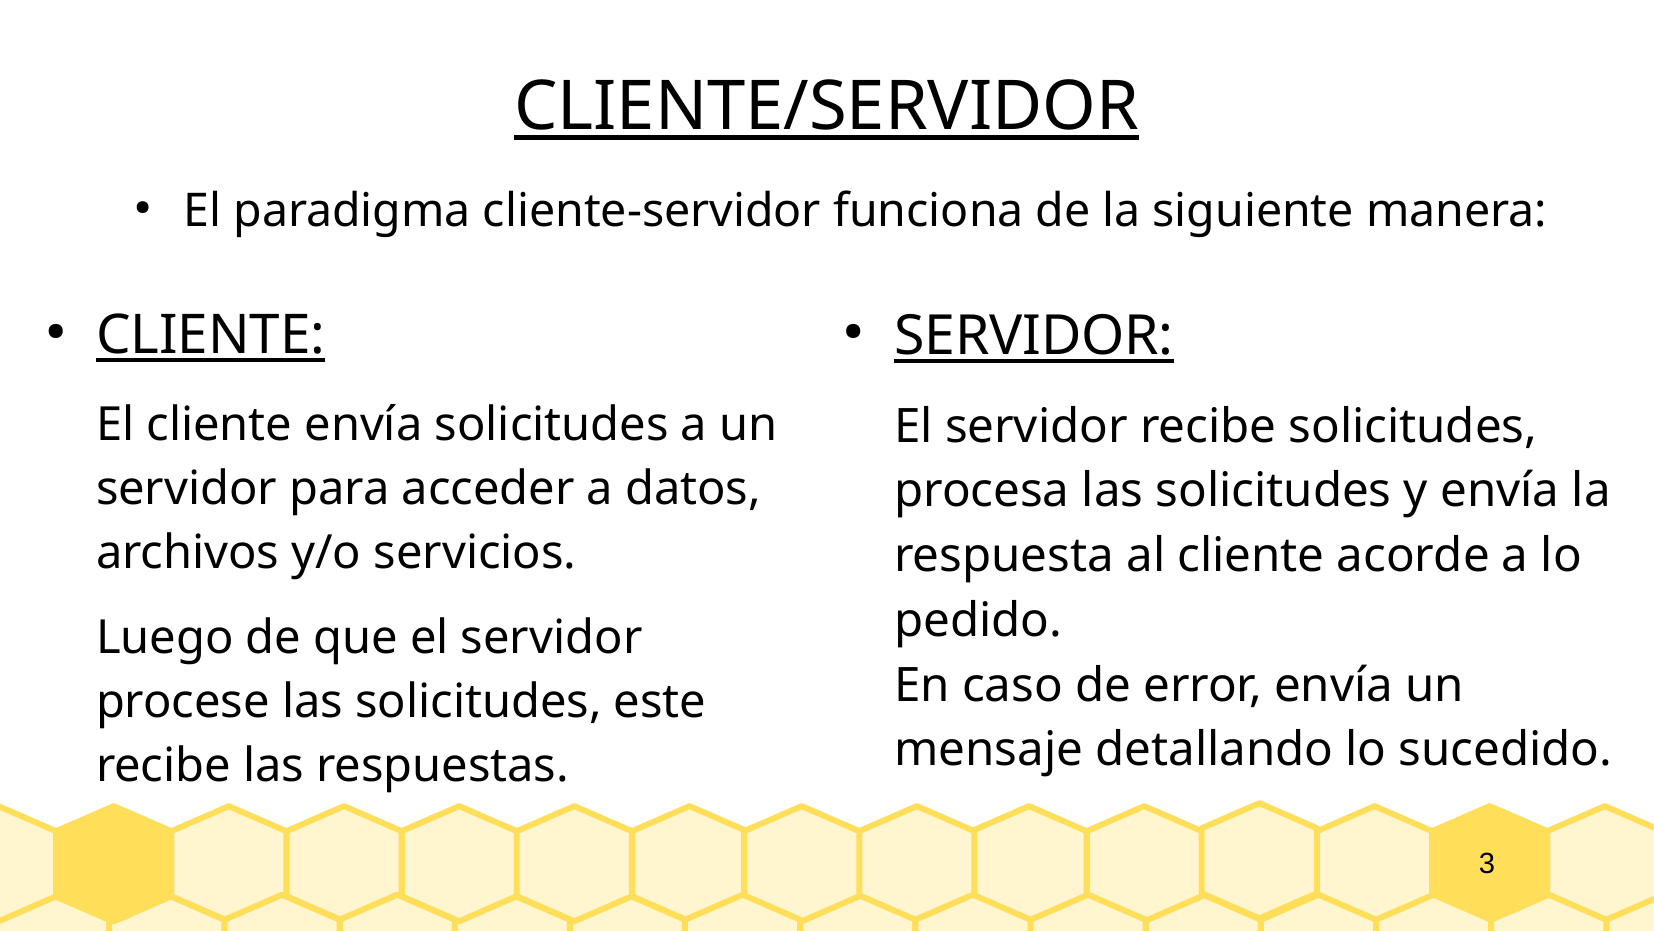

# CLIENTE/SERVIDOR
El paradigma cliente-servidor funciona de la siguiente manera:
CLIENTE:
El cliente envía solicitudes a un servidor para acceder a datos, archivos y/o servicios.
Luego de que el servidor procese las solicitudes, este recibe las respuestas.
SERVIDOR:
El servidor recibe solicitudes, procesa las solicitudes y envía la respuesta al cliente acorde a lo pedido.
En caso de error, envía un mensaje detallando lo sucedido.